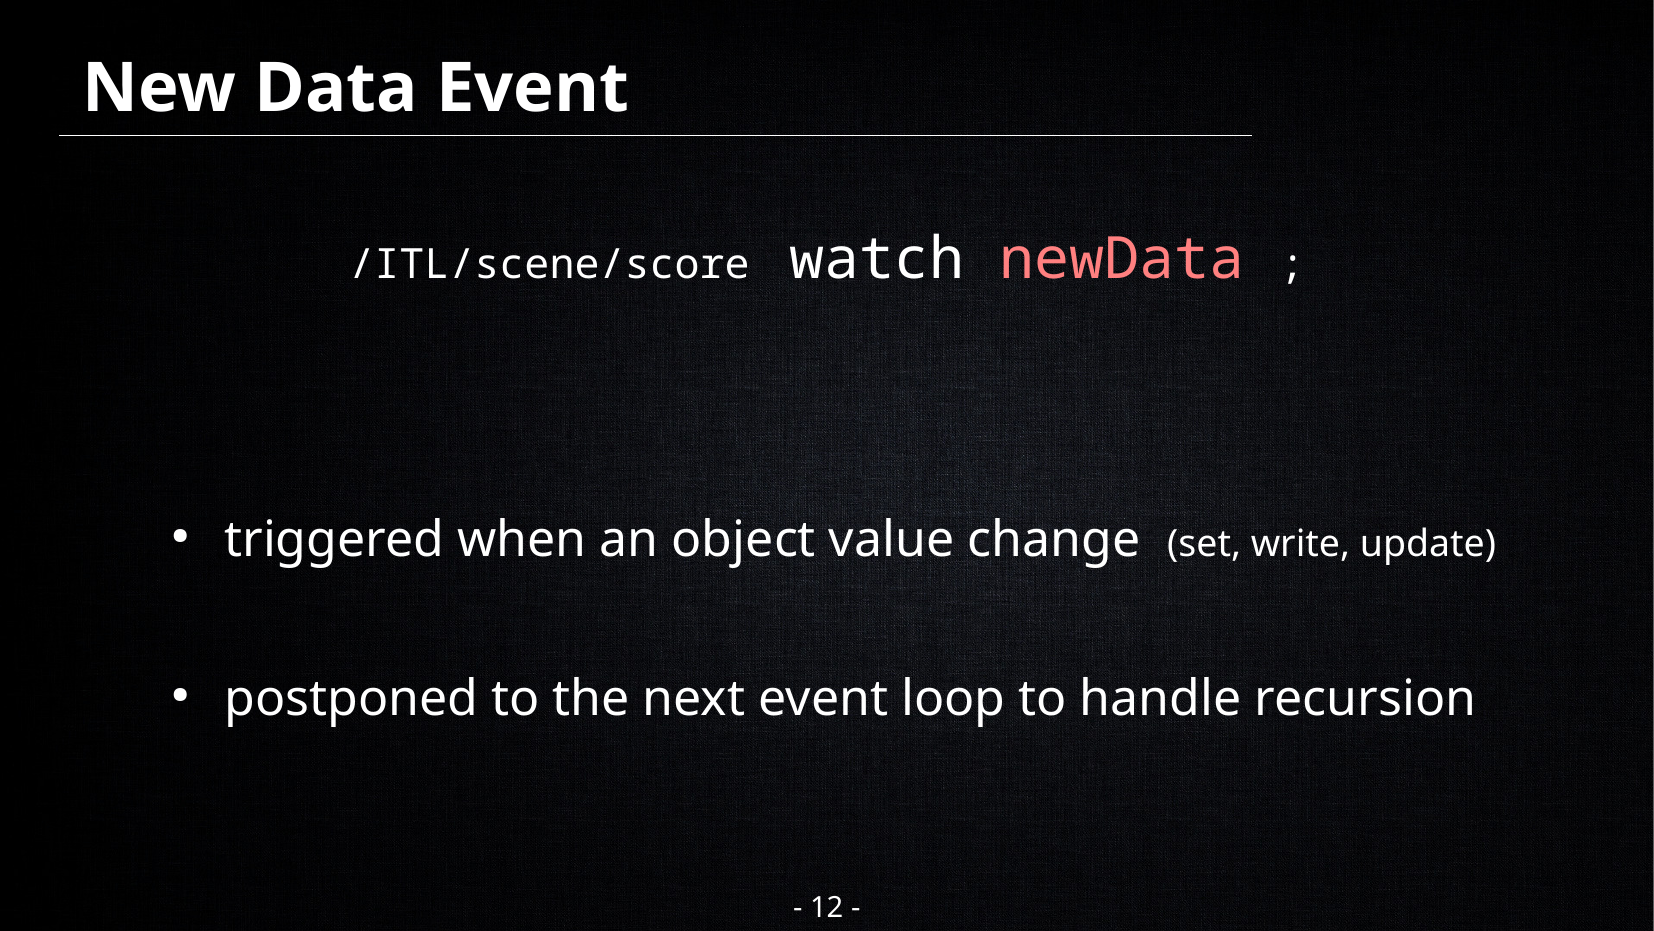

# New Data Event
/ITL/scene/score watch newData ;
triggered when an object value change (set, write, update)
postponed to the next event loop to handle recursion
12